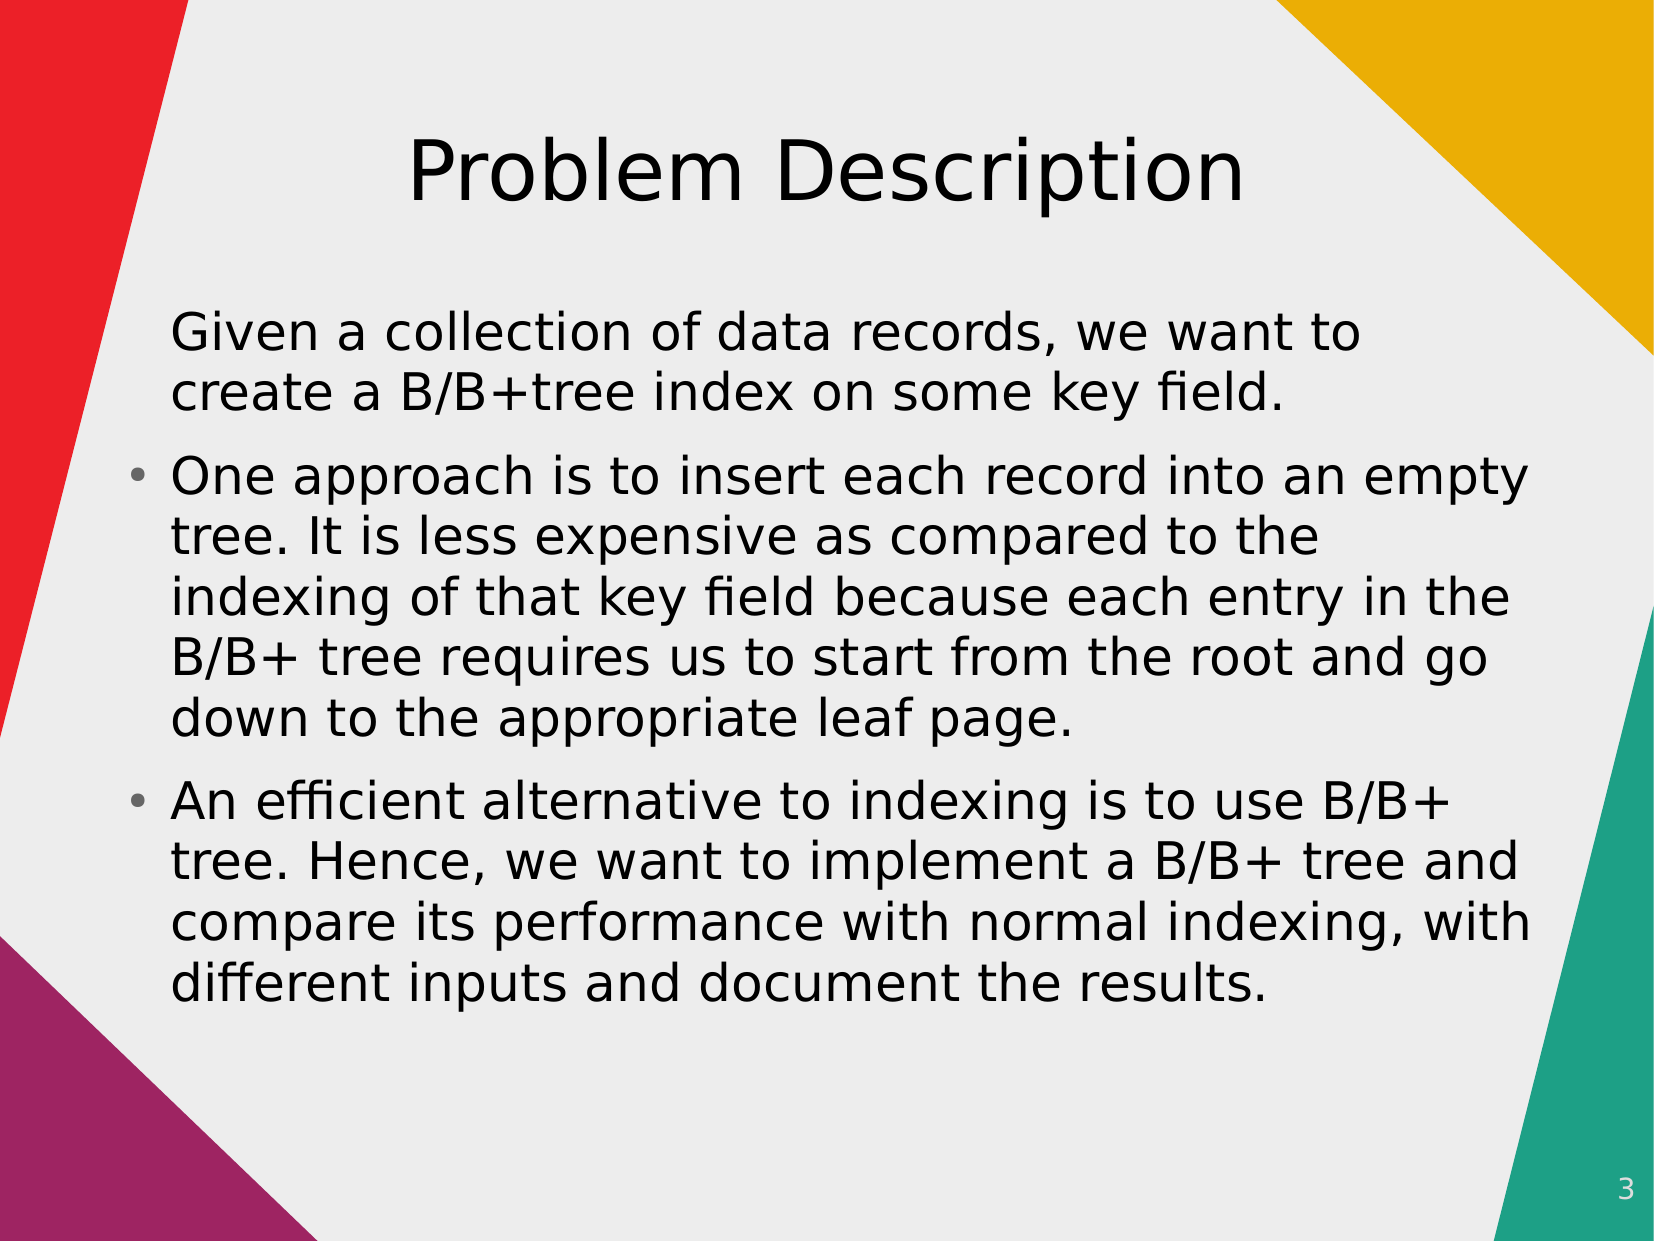

# Problem Description
Given a collection of data records, we want to create a B/B+tree index on some key field.
One approach is to insert each record into an empty tree. It is less expensive as compared to the indexing of that key field because each entry in the B/B+ tree requires us to start from the root and go down to the appropriate leaf page.
An efficient alternative to indexing is to use B/B+ tree. Hence, we want to implement a B/B+ tree and compare its performance with normal indexing, with different inputs and document the results.
3